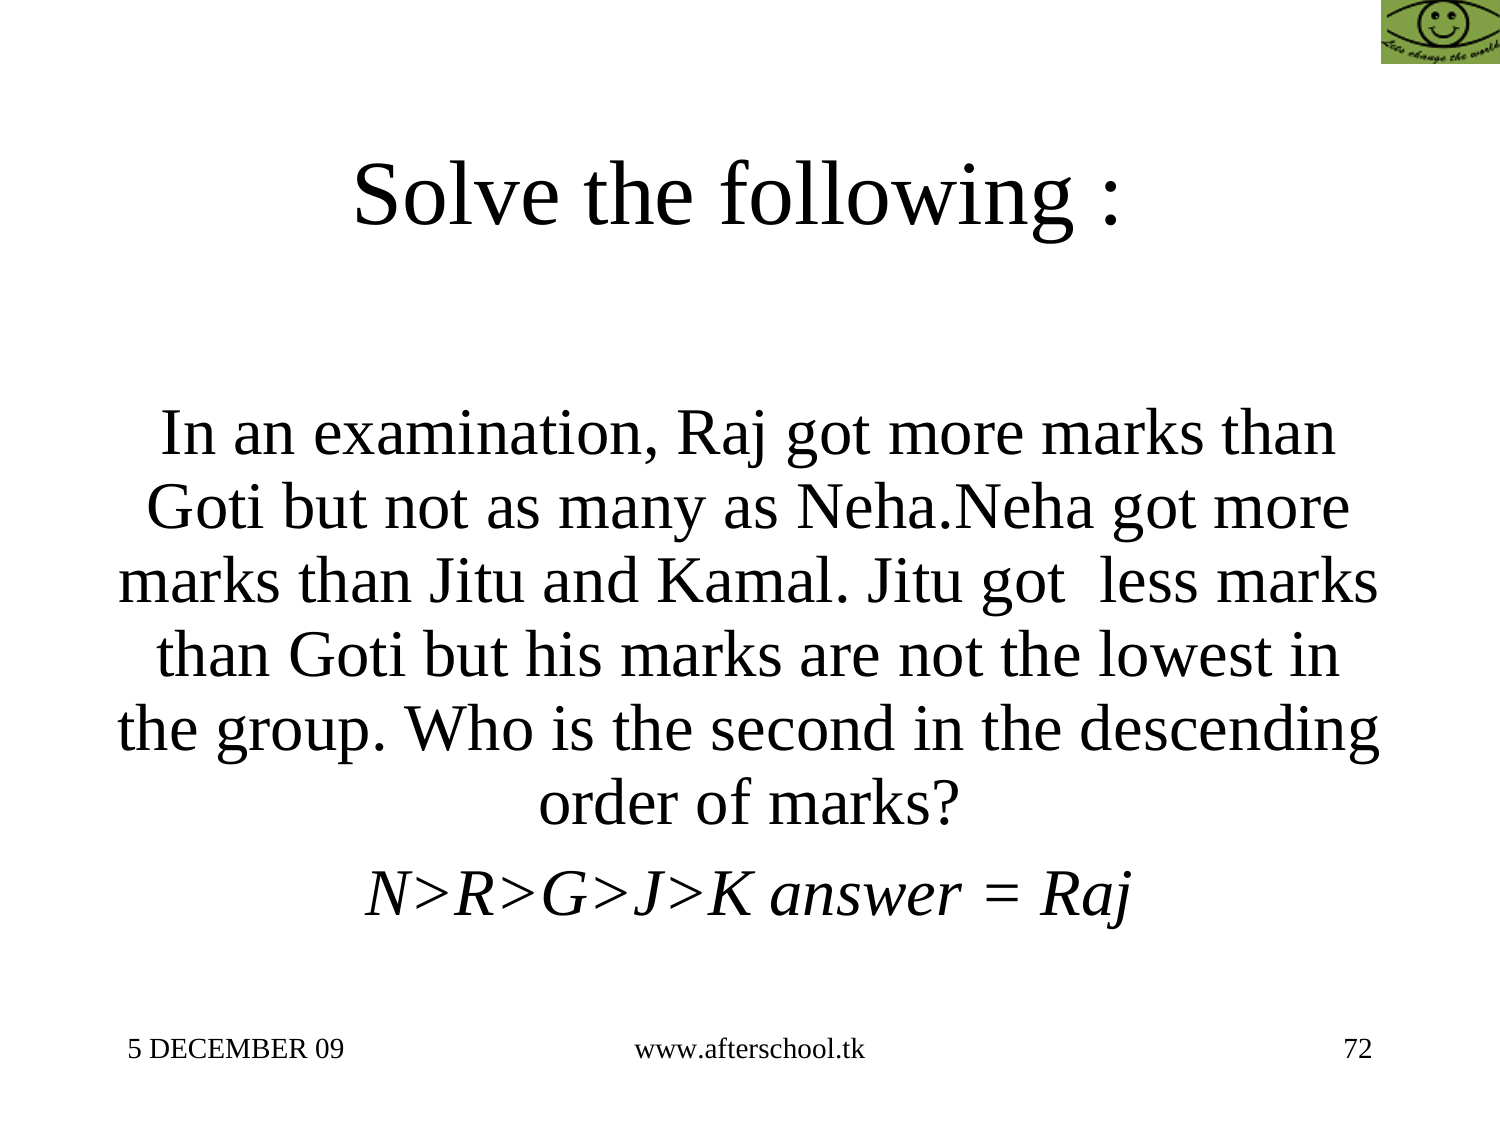

# Solve the following :
In an examination, Raj got more marks than Goti but not as many as Neha.Neha got more marks than Jitu and Kamal. Jitu got less marks than Goti but his marks are not the lowest in the group. Who is the second in the descending order of marks?
N>R>G>J>K answer = Raj
MFI Seminar Jain PG College
AFTERSCHOOOL centre for social entrepreneurship
72